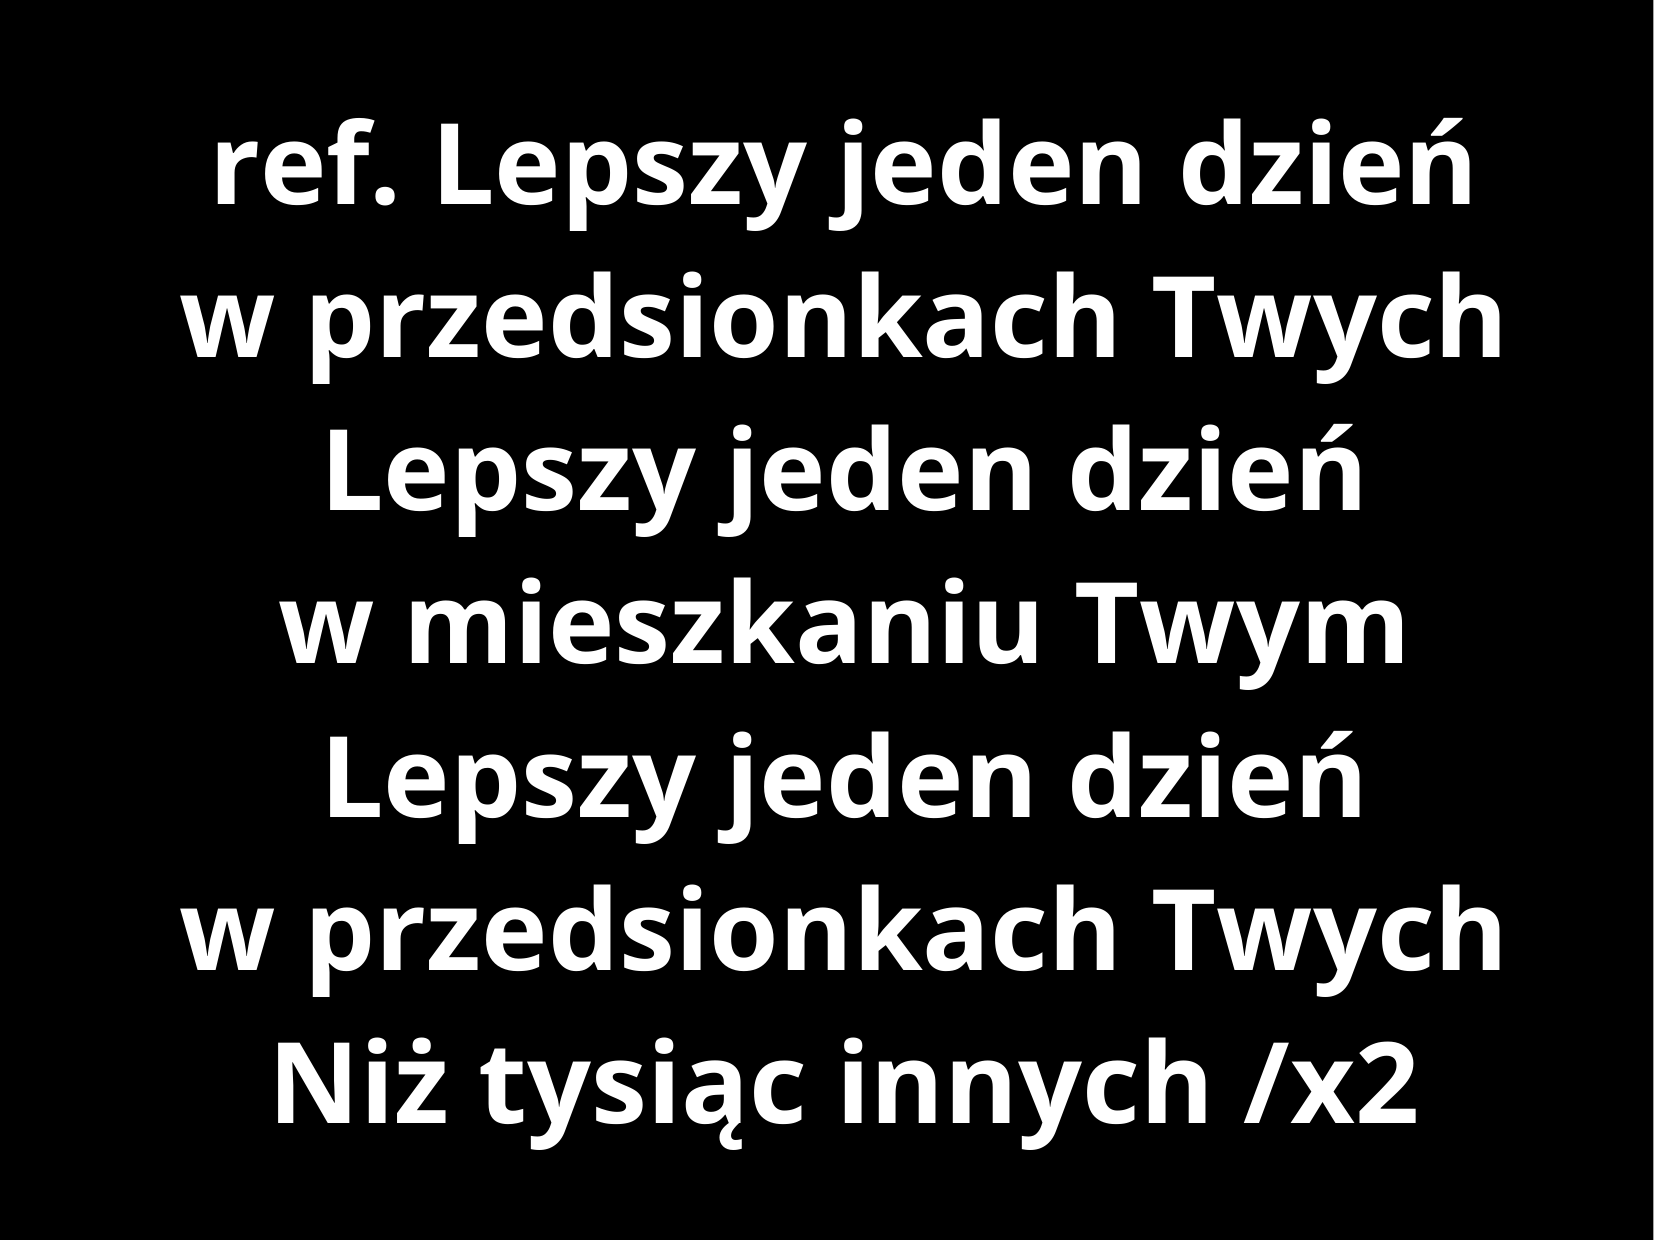

# ref. Lepszy jeden dzień
w przedsionkach Twych
Lepszy jeden dzień
w mieszkaniu Twym
Lepszy jeden dzień
w przedsionkach Twych
Niż tysiąc innych /x2